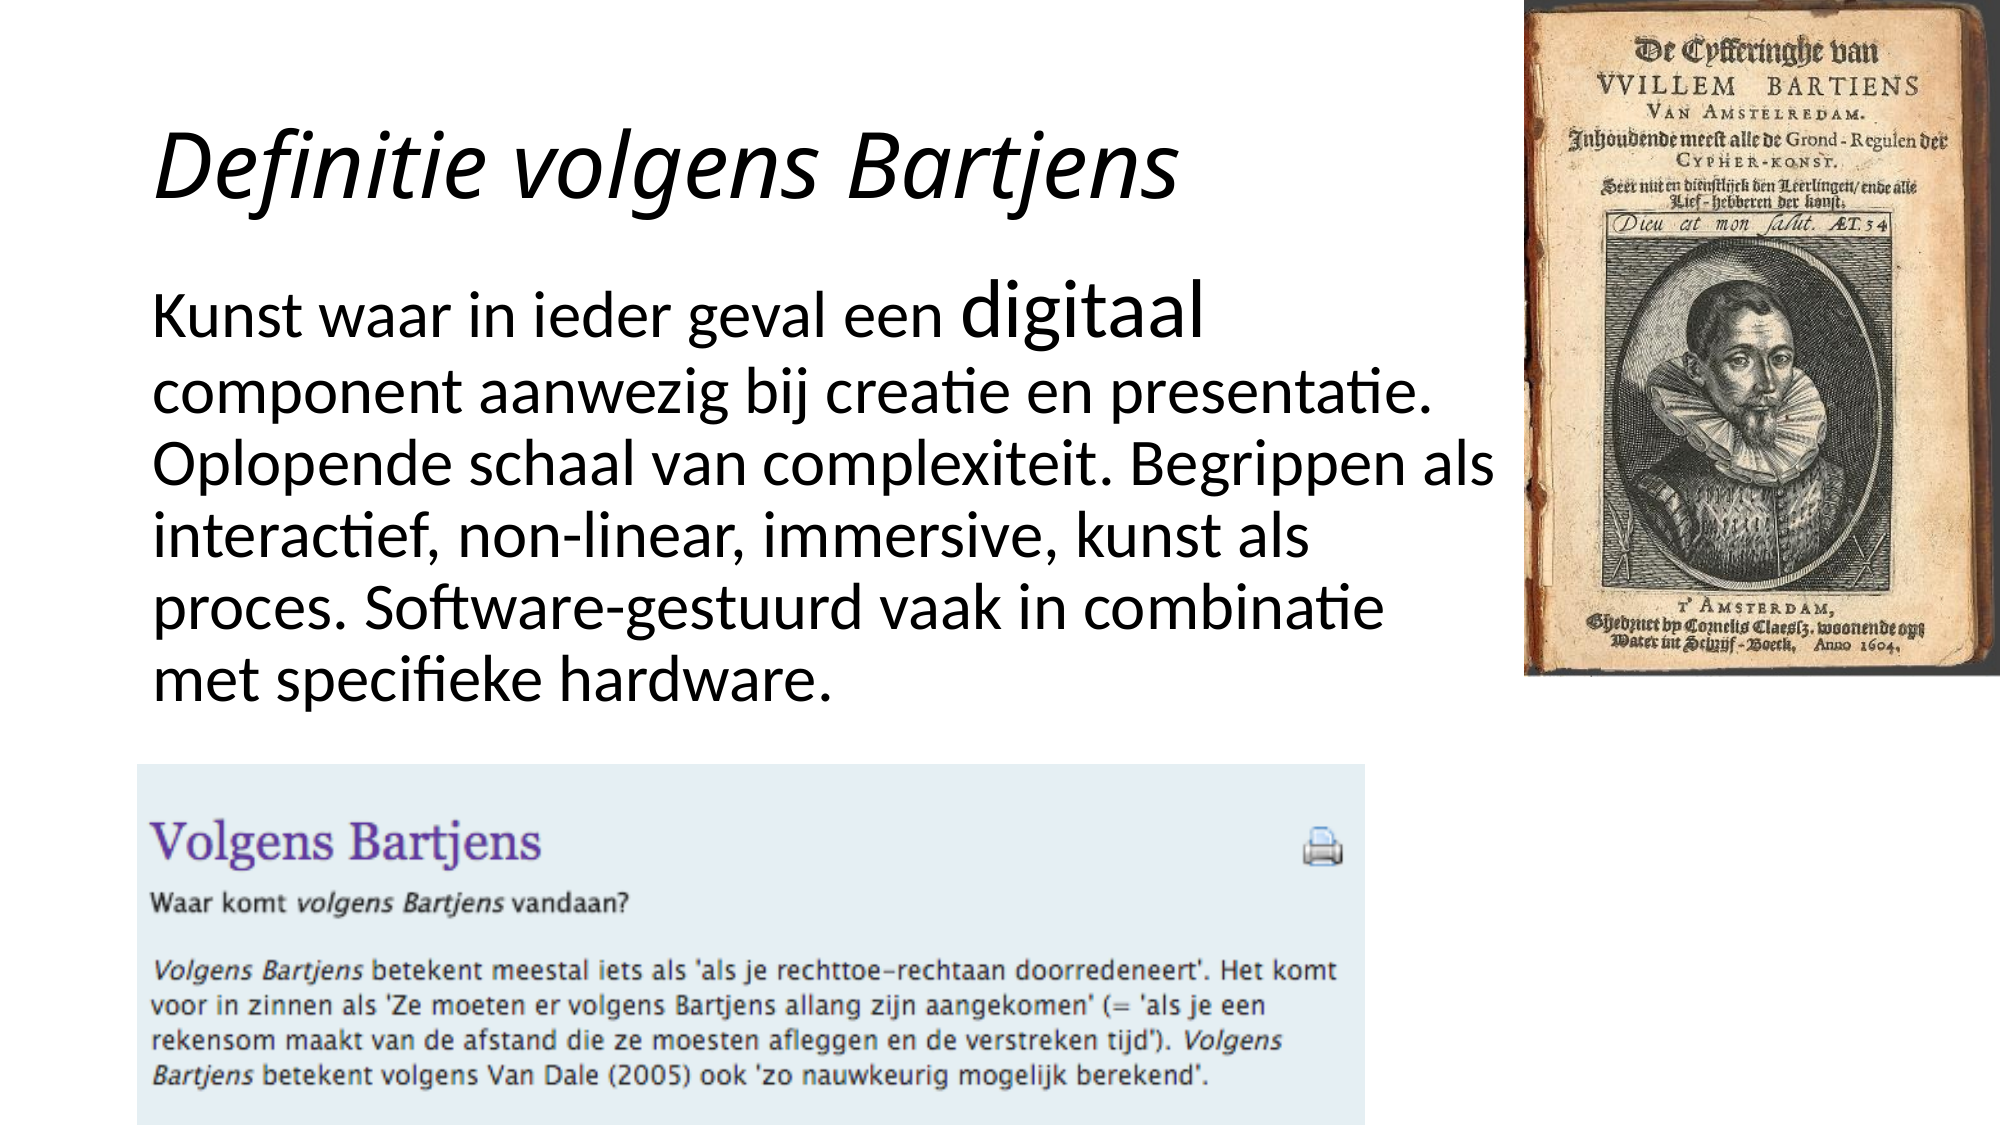

# Definitie volgens Bartjens
Kunst waar in ieder geval een digitaal component aanwezig bij creatie en presentatie. Oplopende schaal van complexiteit. Begrippen als interactief, non-linear, immersive, kunst als proces. Software-gestuurd vaak in combinatie met specifieke hardware.